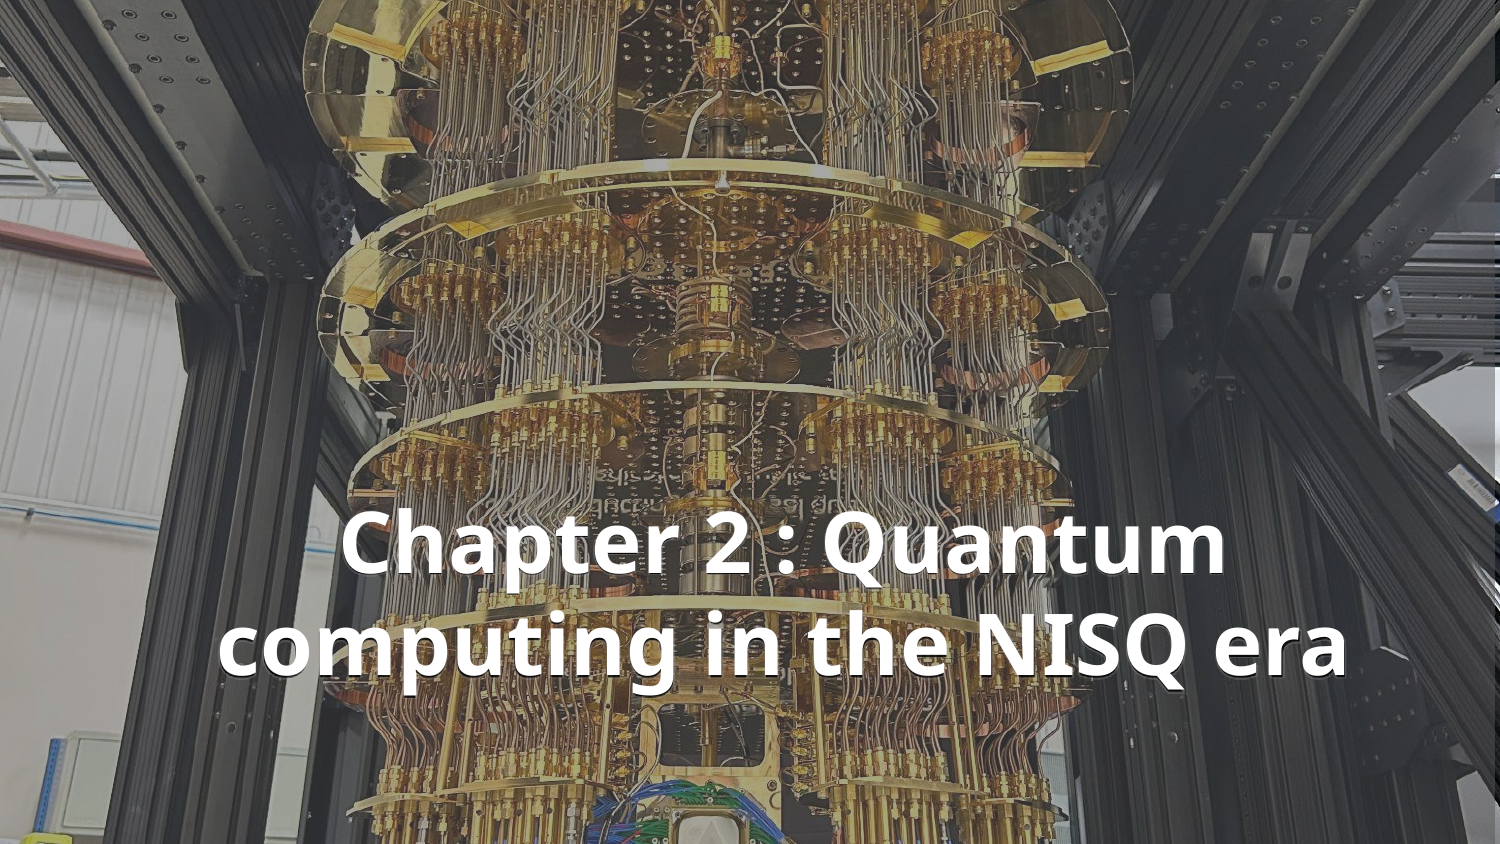

#
Chapter 2 : Quantum computing in the NISQ era